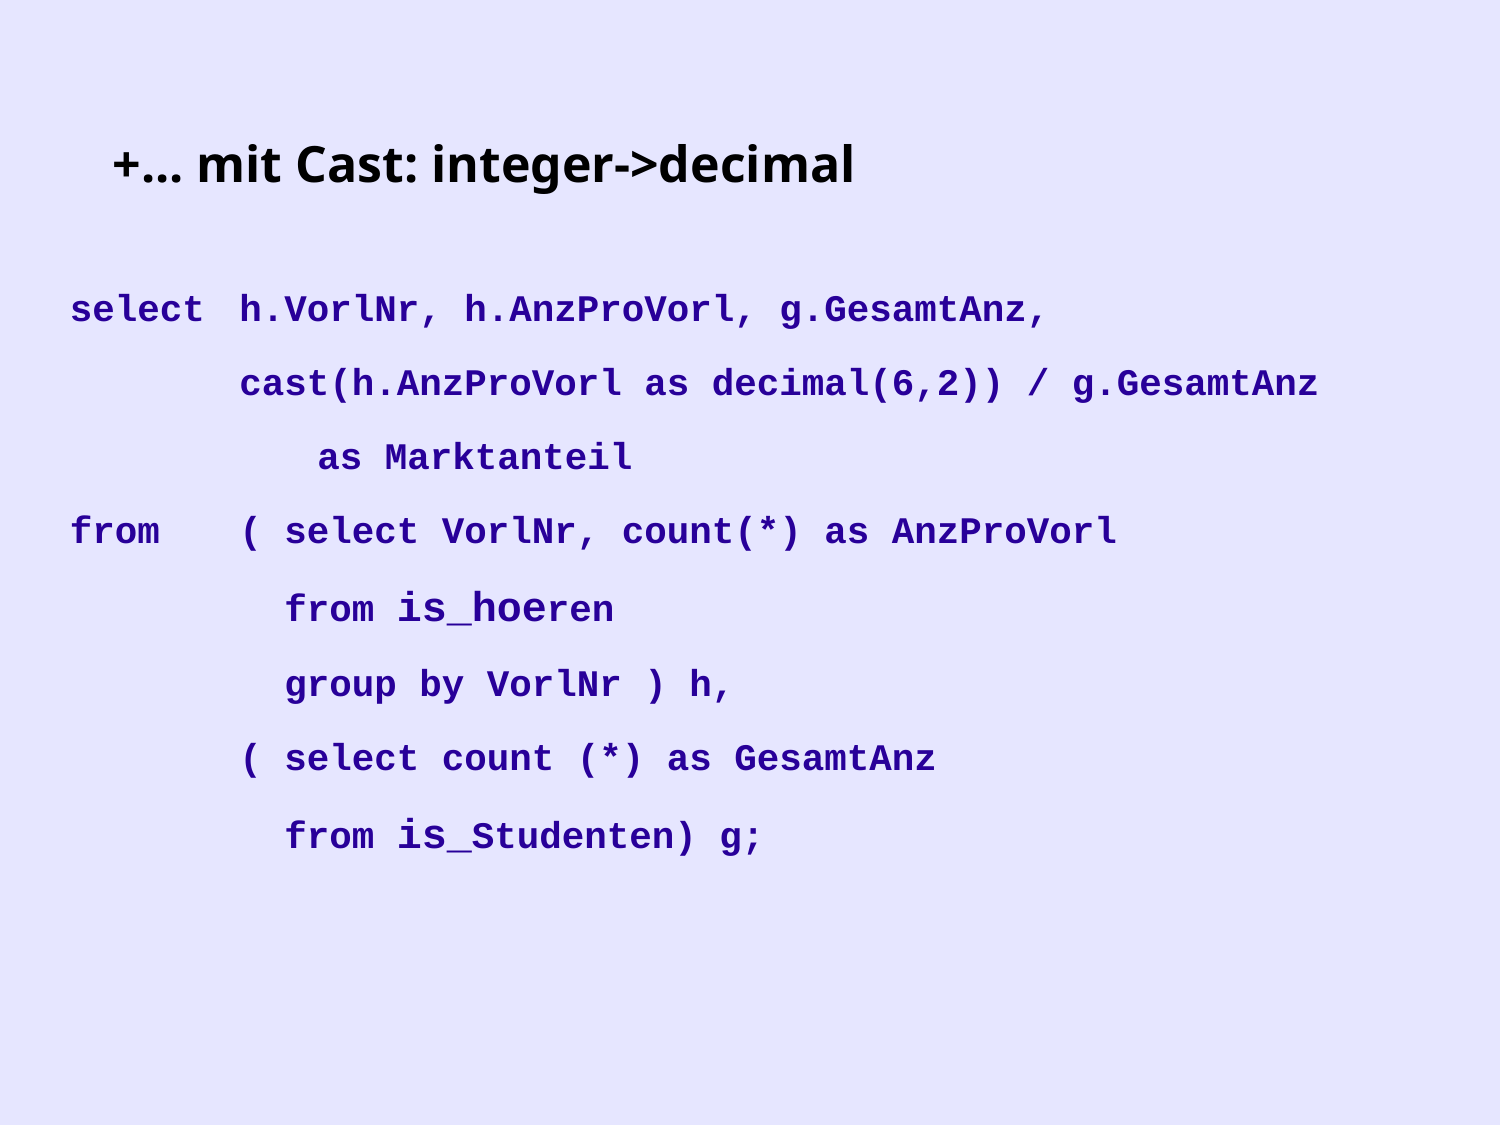

# +... mit Cast: integer->decimal
select 	h.VorlNr, h.AnzProVorl, g.GesamtAnz,
		cast(h.AnzProVorl as decimal(6,2)) / g.GesamtAnz
 as Marktanteil
from 	( select VorlNr, count(*) as AnzProVorl
		 from is_hoeren
		 group by VorlNr ) h,
		( select count (*) as GesamtAnz
		 from is_Studenten) g;